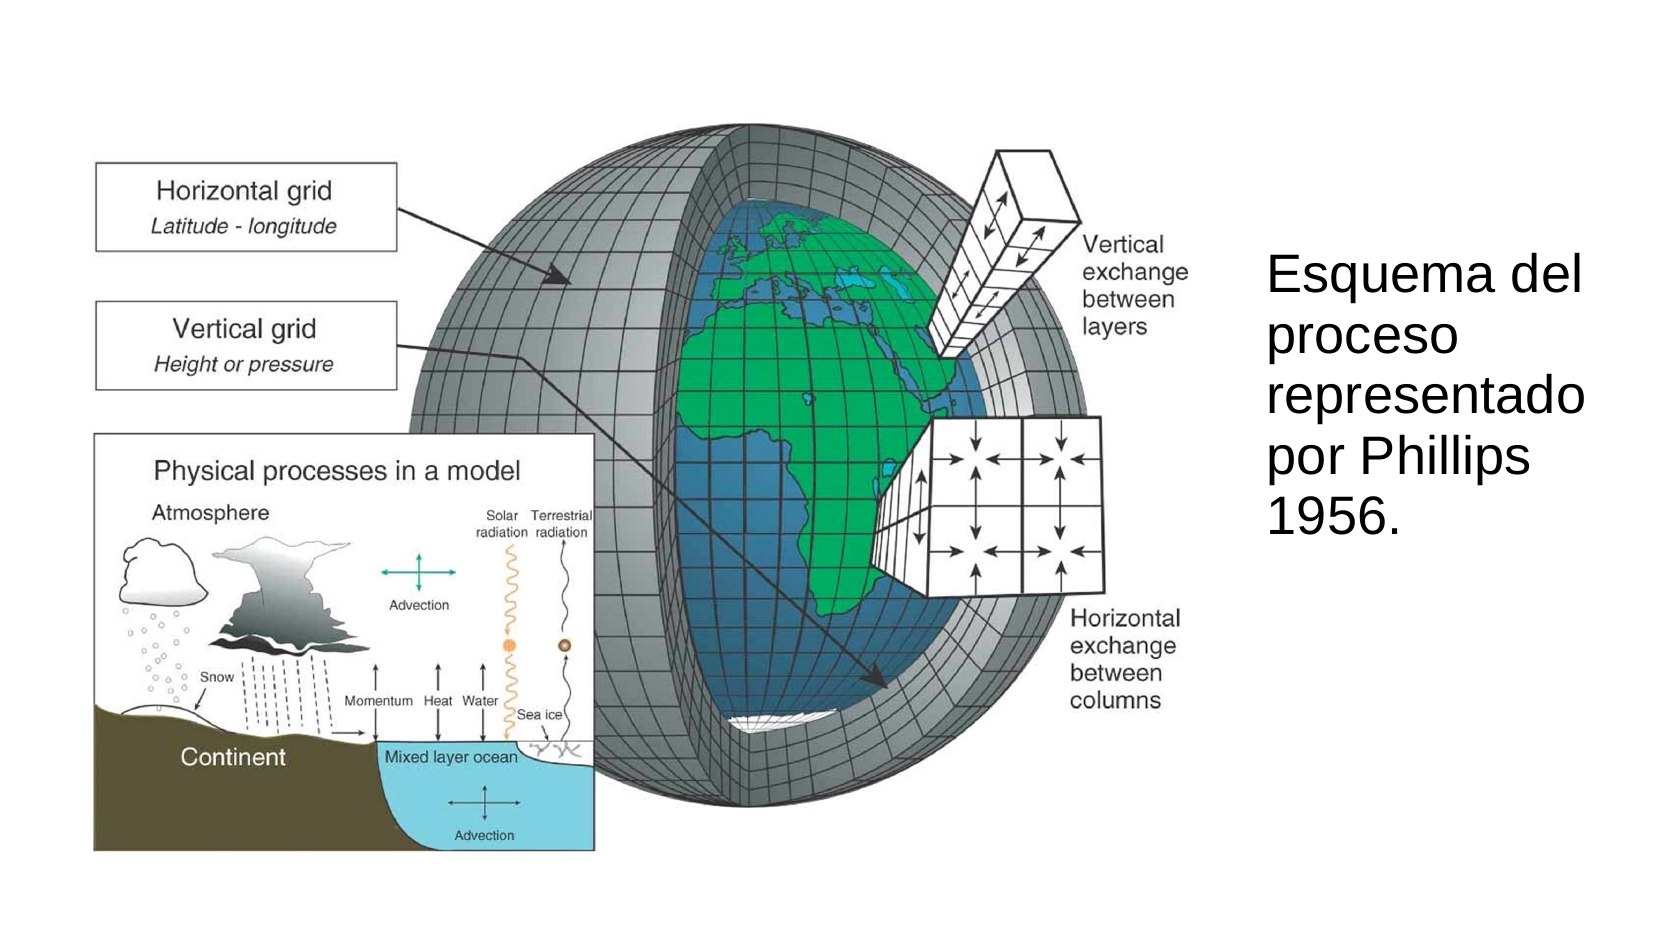

Esquema del proceso representado por Phillips 1956.